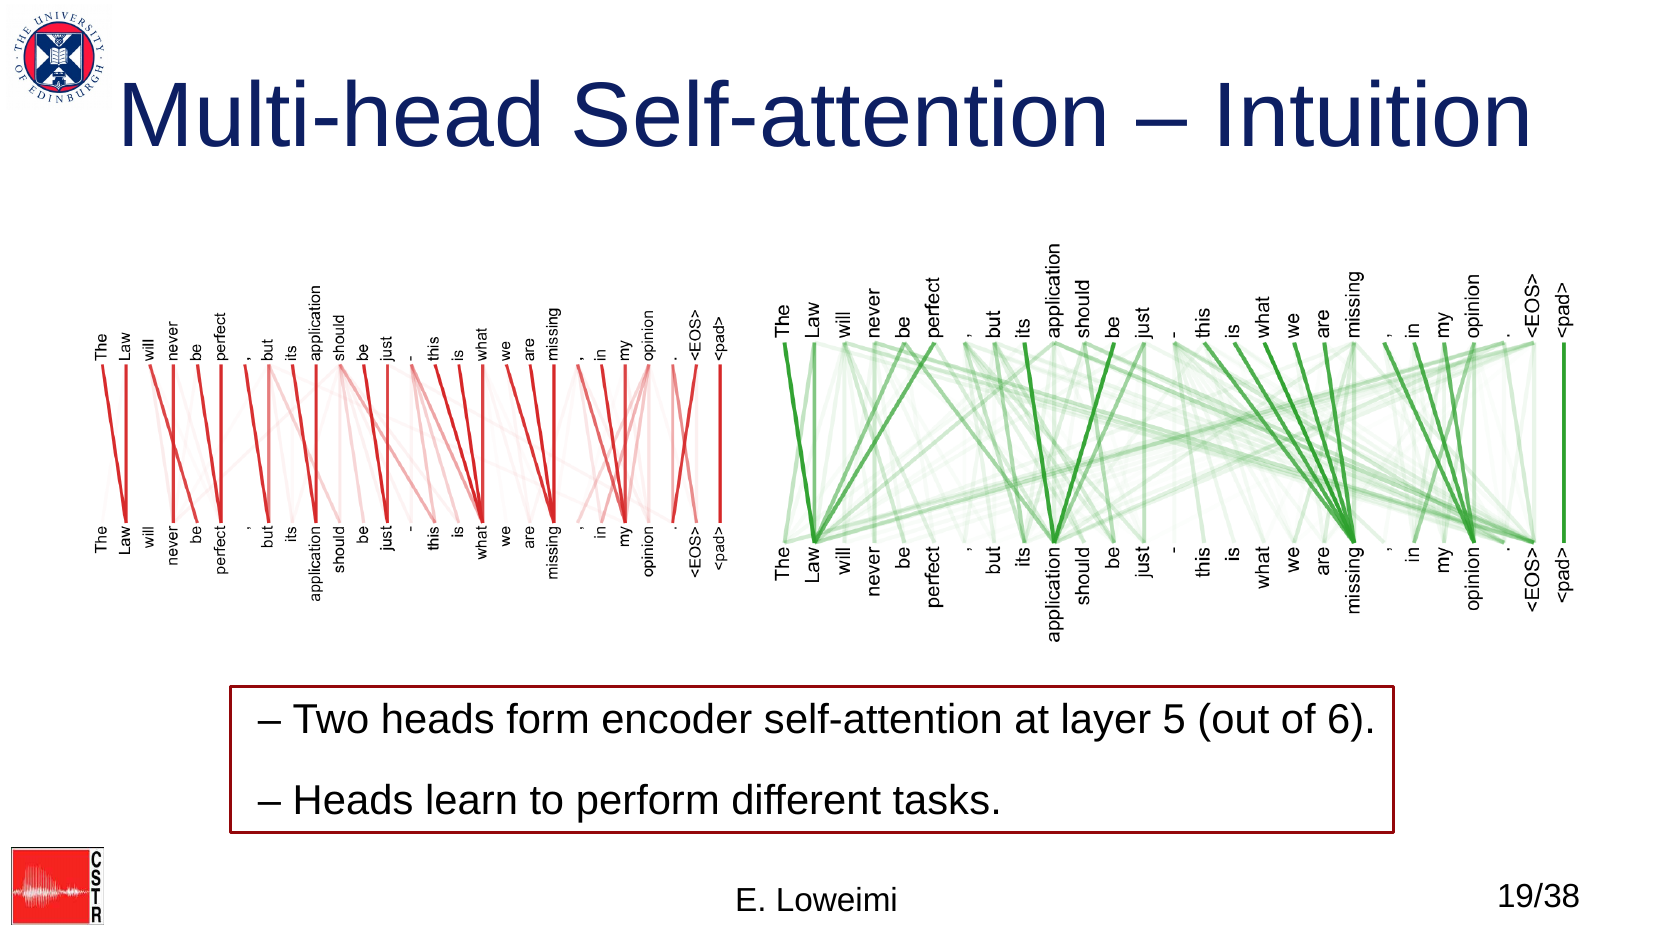

# Multi-head Self-attention – Intuition
 – Two heads form encoder self-attention at layer 5 (out of 6).
 – Heads learn to perform different tasks.
19/38
E. Loweimi